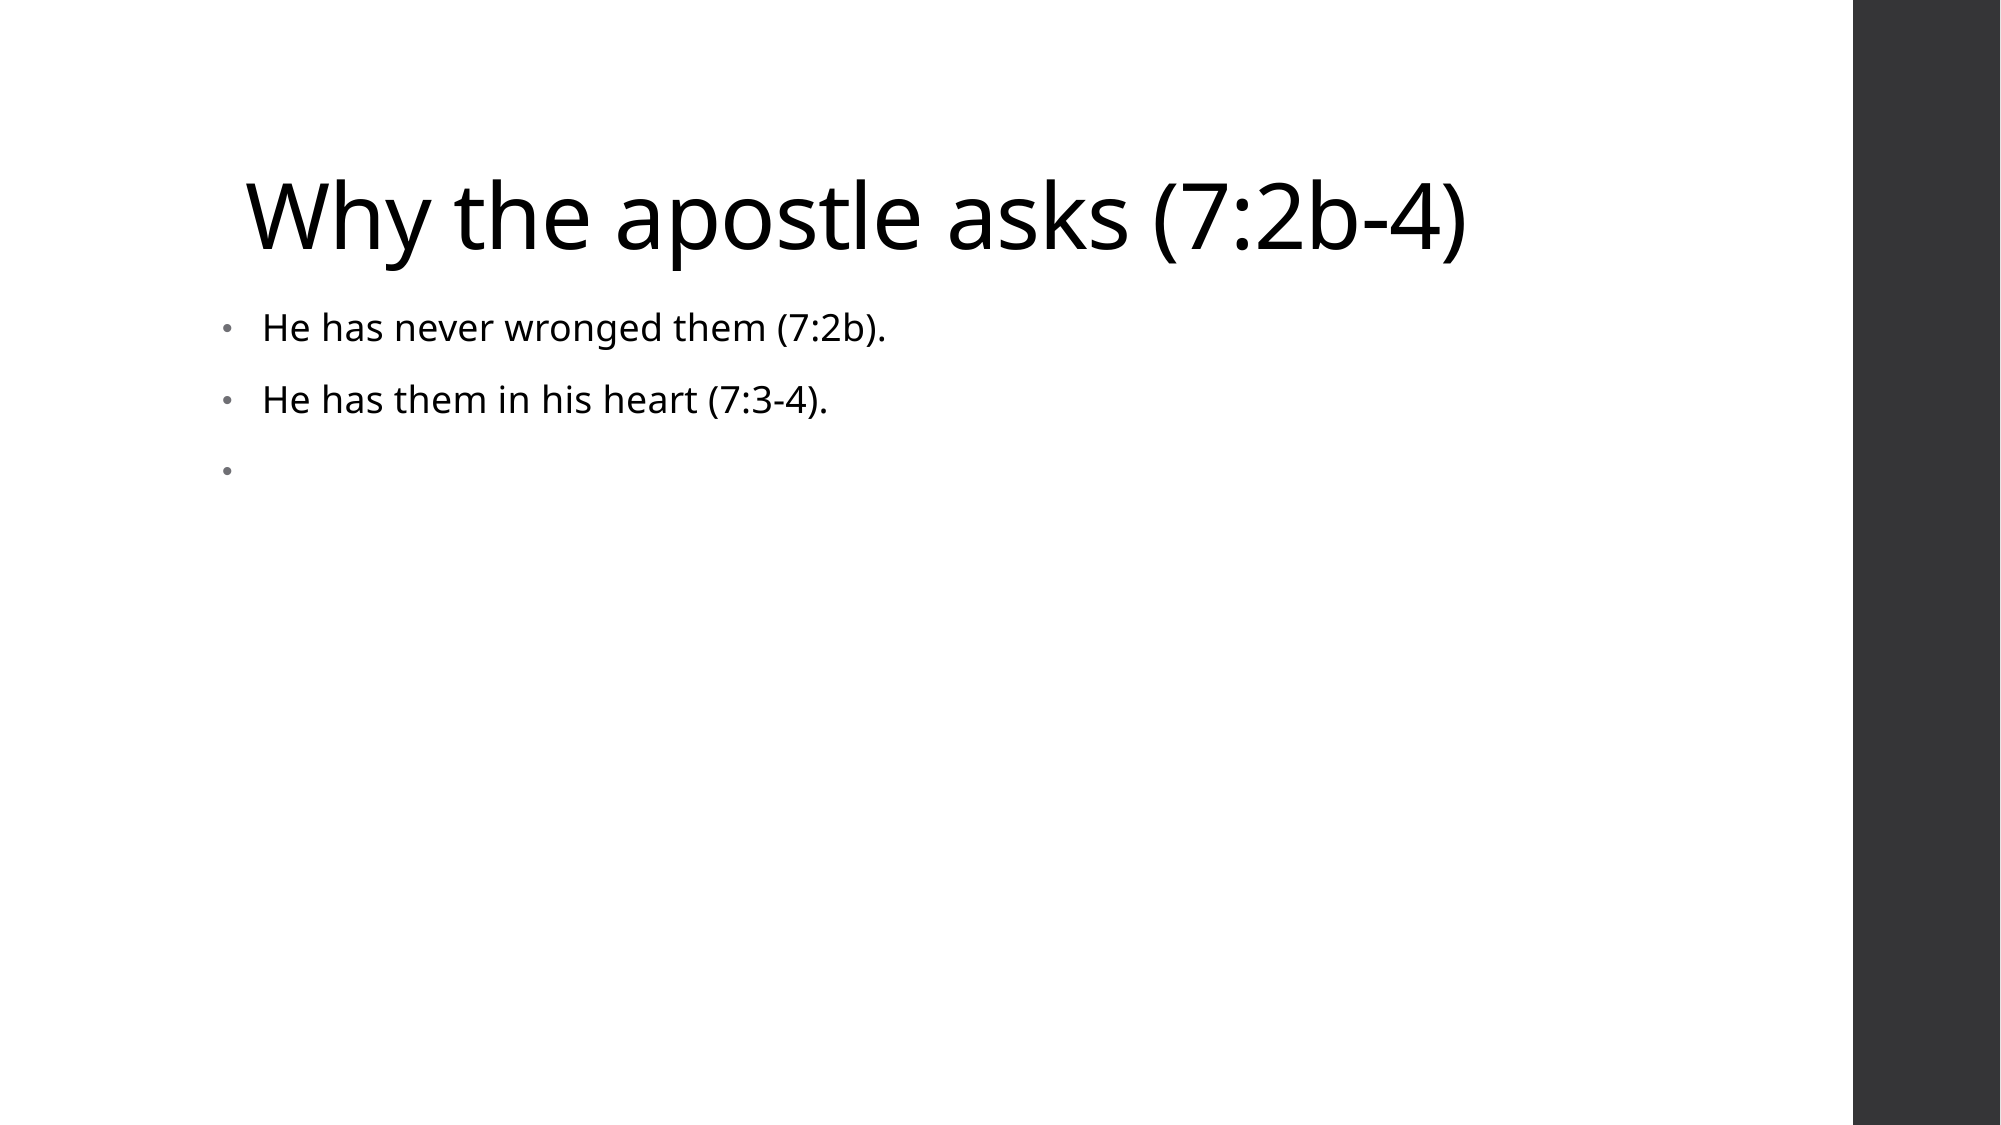

# Why the apostle asks (7:2b-4)
 He has never wronged them (7:2b).
 He has them in his heart (7:3-4).